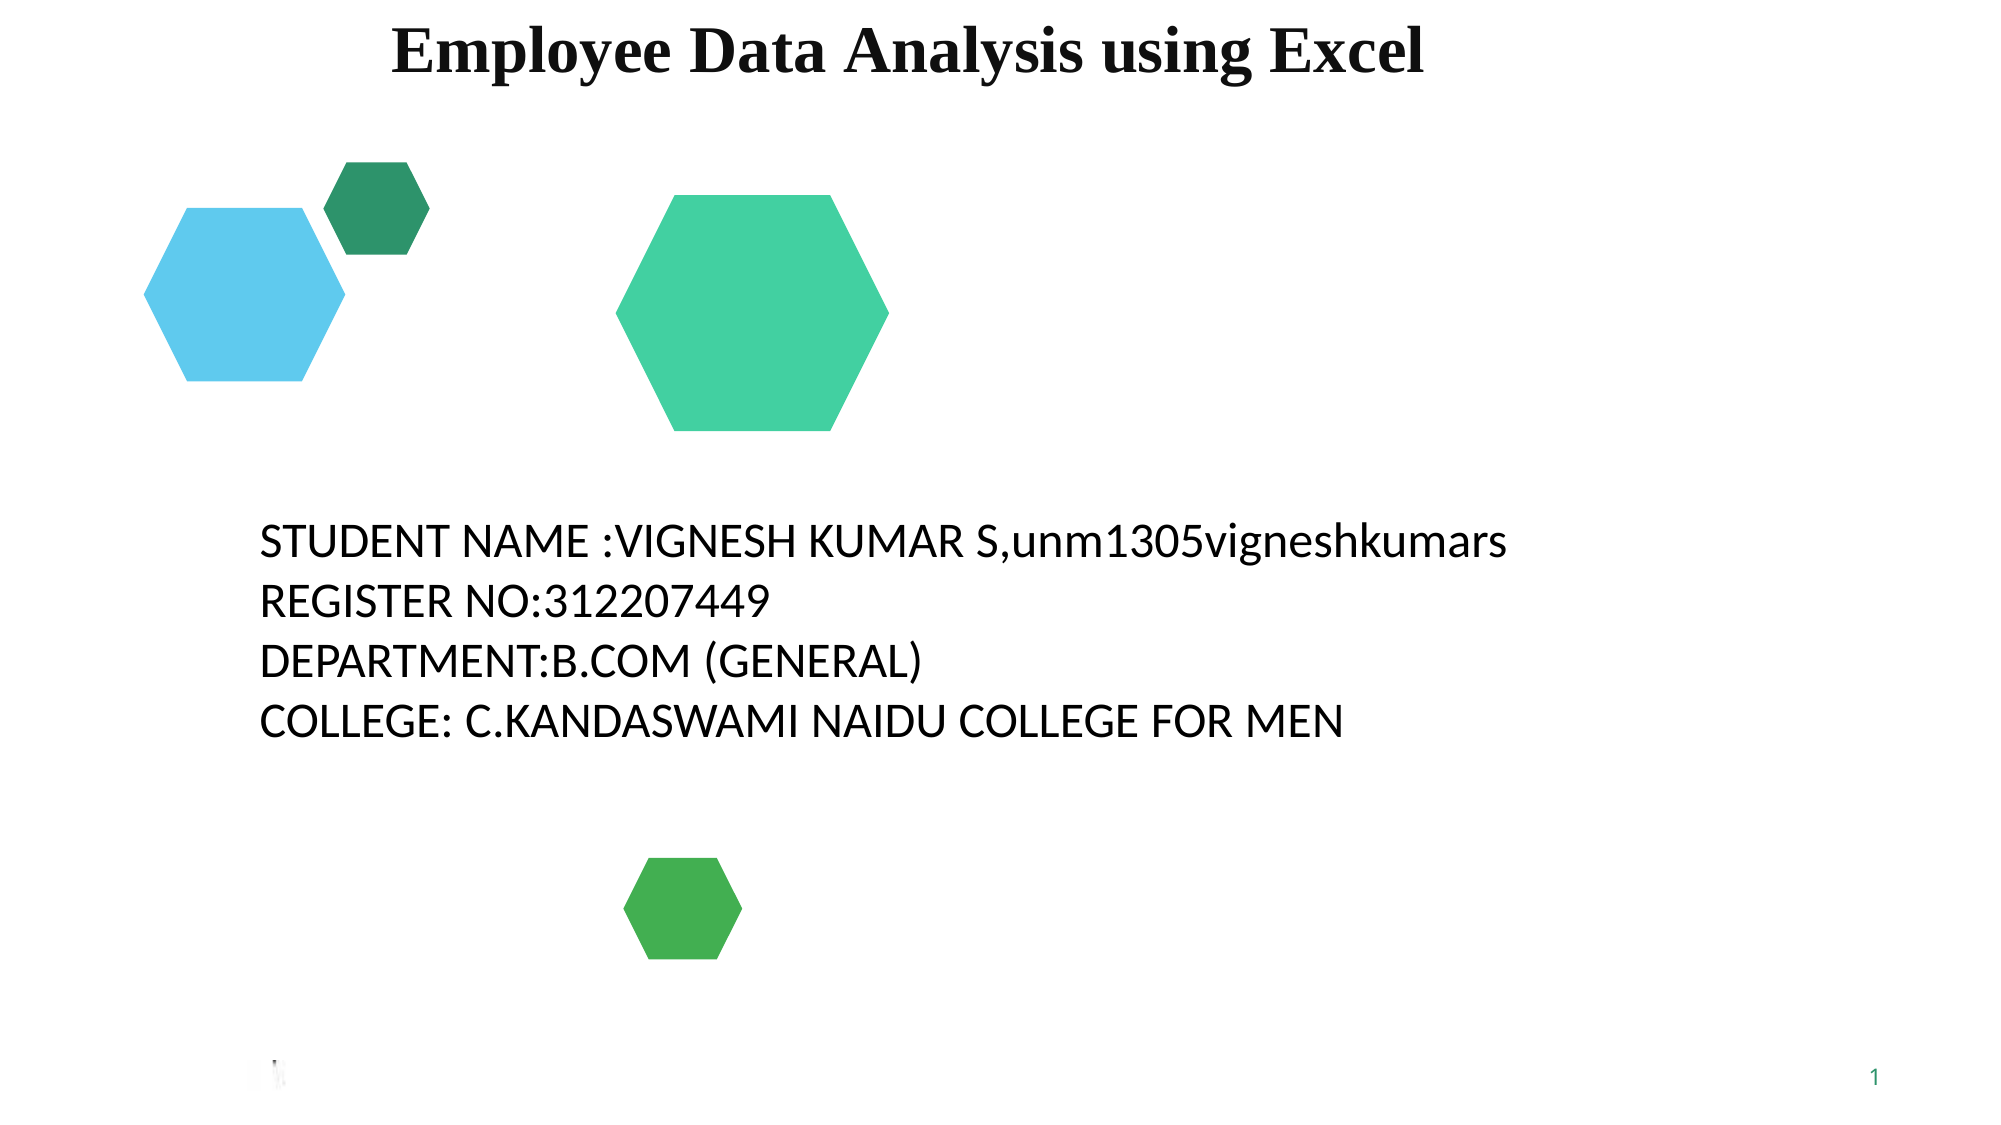

# Employee Data Analysis using Excel
STUDENT NAME :VIGNESH KUMAR S,unm1305vigneshkumars
REGISTER NO:312207449
DEPARTMENT:B.COM (GENERAL)
COLLEGE: C.KANDASWAMI NAIDU COLLEGE FOR MEN